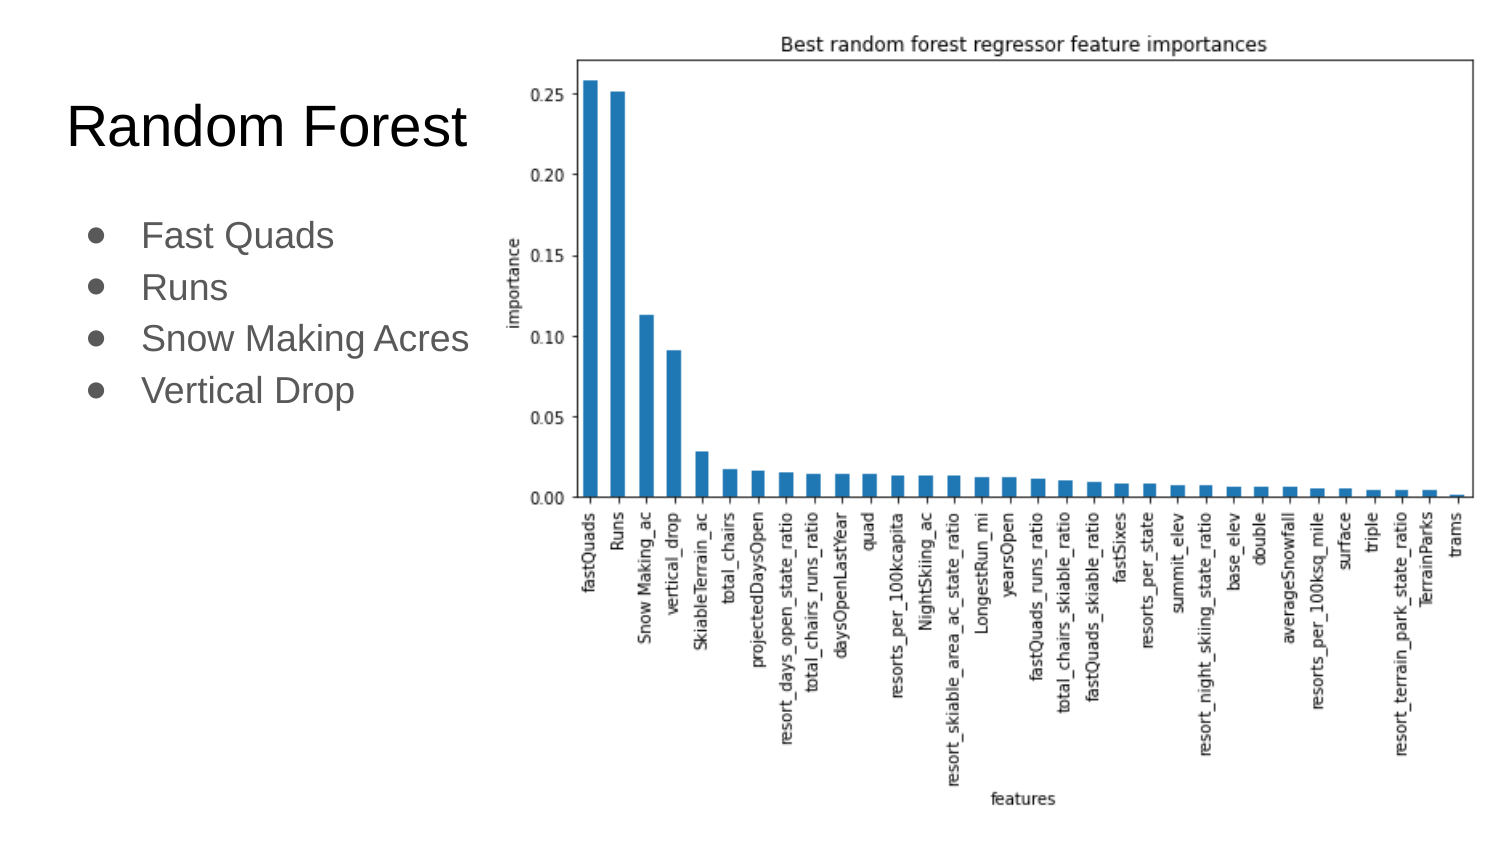

# Random Forest
Fast Quads
Runs
Snow Making Acres
Vertical Drop